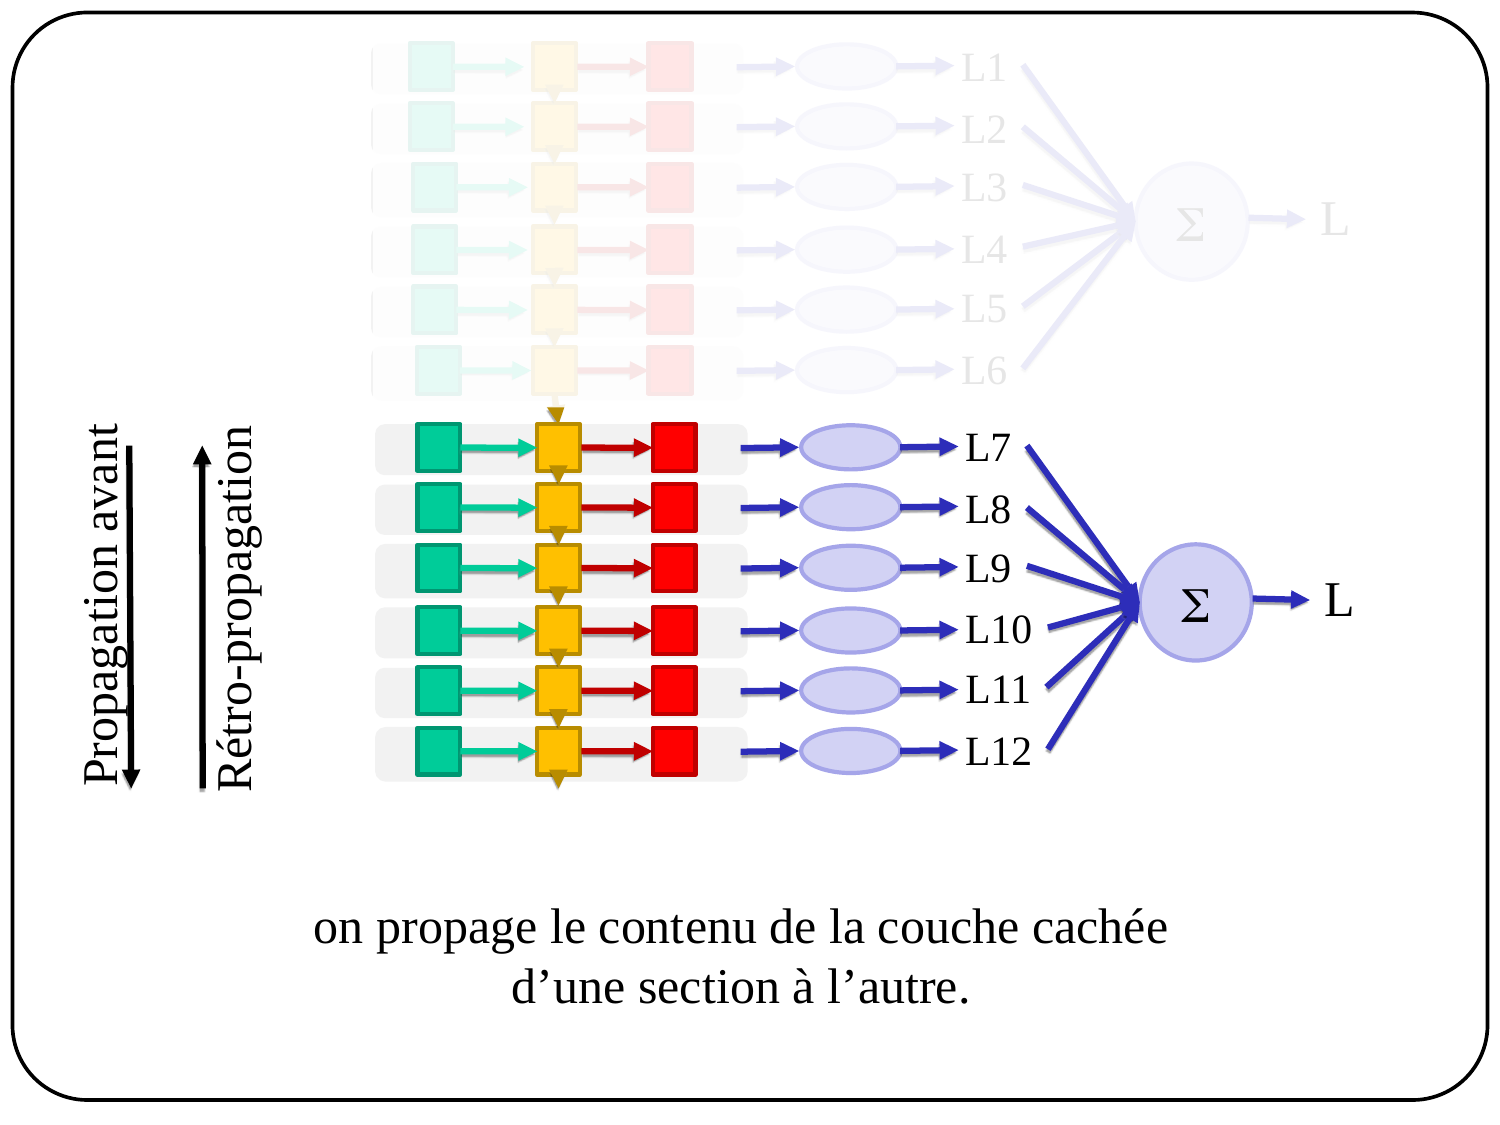

L1
L2
L3
S
L
L4
L5
L6
L7
L8
L9
S
L
Propagation avant
Rétro-propagation
L10
L11
L12
on propage le contenu de la couche cachée
d’une section à l’autre.